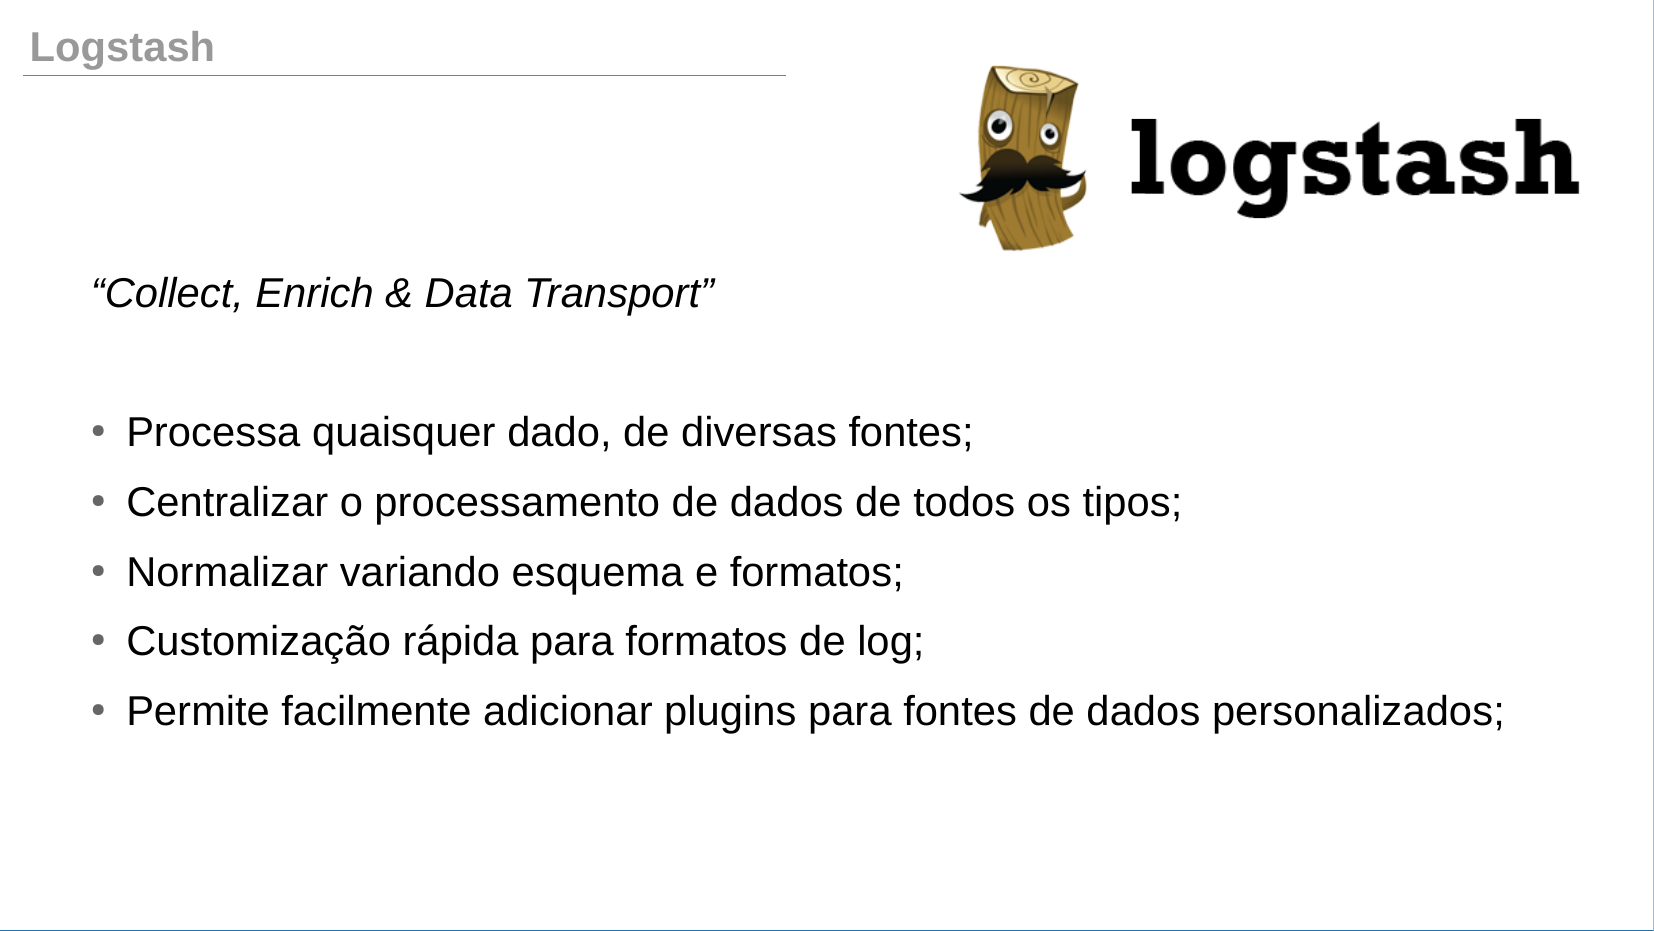

# Logstash
“Collect, Enrich & Data Transport”
Processa quaisquer dado, de diversas fontes;
Centralizar o processamento de dados de todos os tipos;
Normalizar variando esquema e formatos;
Customização rápida para formatos de log;
Permite facilmente adicionar plugins para fontes de dados personalizados;